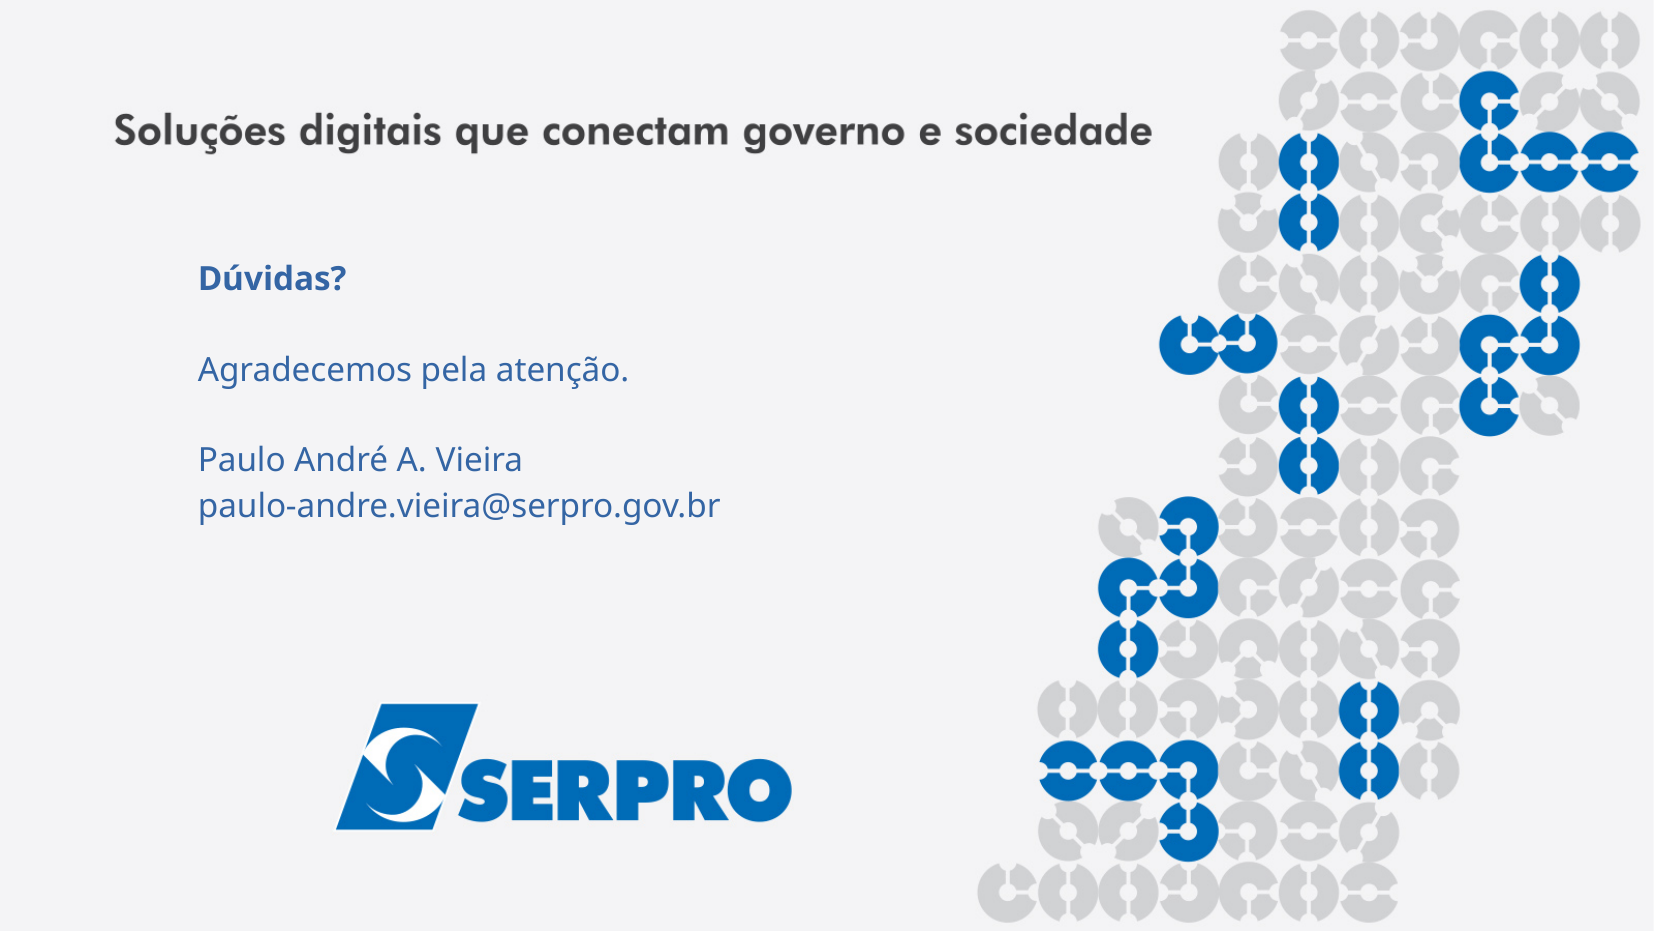

Dúvidas?
Agradecemos pela atenção.
Paulo André A. Vieira
paulo-andre.vieira@serpro.gov.br